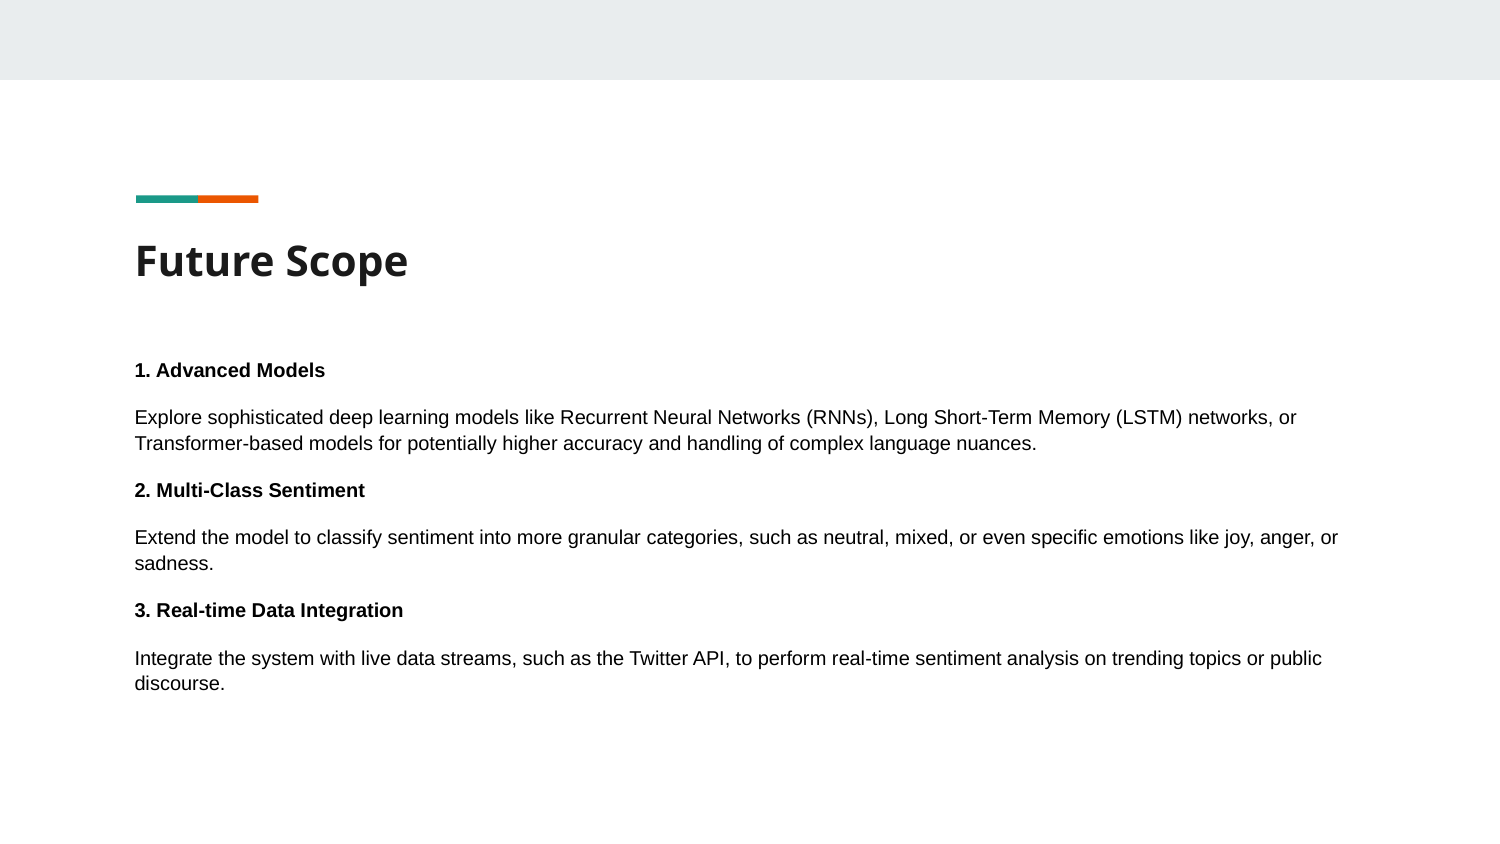

# Future Scope
1. Advanced Models
Explore sophisticated deep learning models like Recurrent Neural Networks (RNNs), Long Short-Term Memory (LSTM) networks, or Transformer-based models for potentially higher accuracy and handling of complex language nuances.
2. Multi-Class Sentiment
Extend the model to classify sentiment into more granular categories, such as neutral, mixed, or even specific emotions like joy, anger, or sadness.
3. Real-time Data Integration
Integrate the system with live data streams, such as the Twitter API, to perform real-time sentiment analysis on trending topics or public discourse.